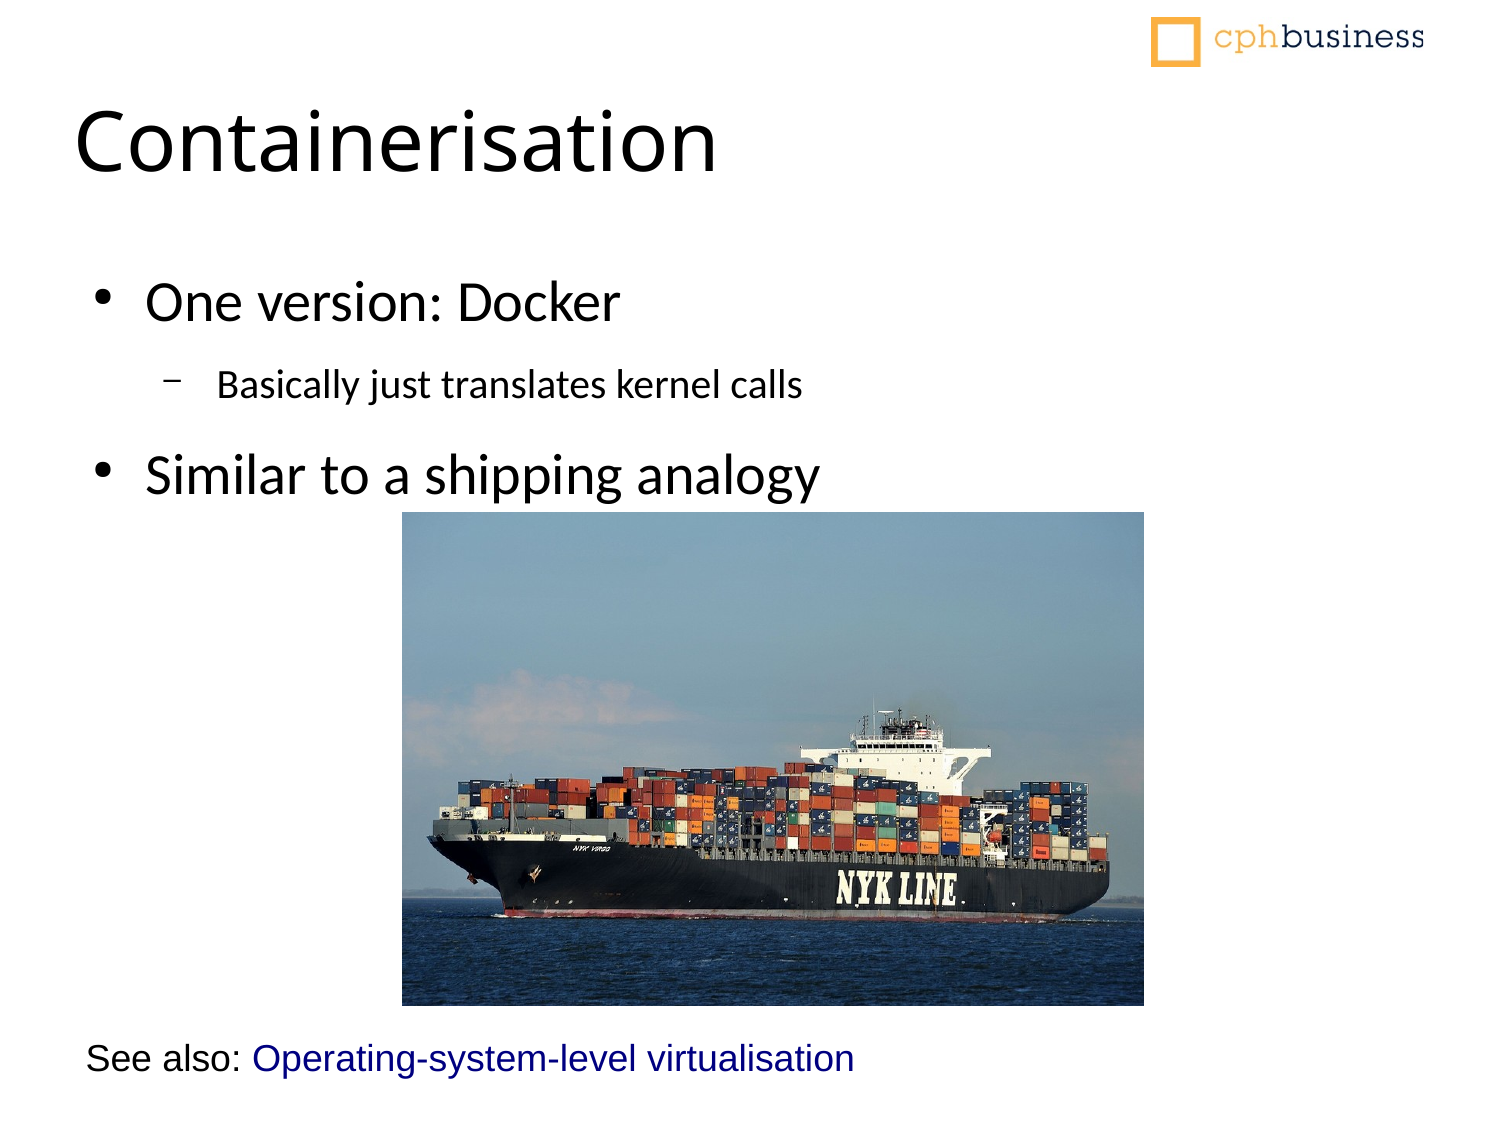

Containerisation
# One version: Docker
Basically just translates kernel calls
Similar to a shipping analogy
See also: Operating-system-level virtualisation